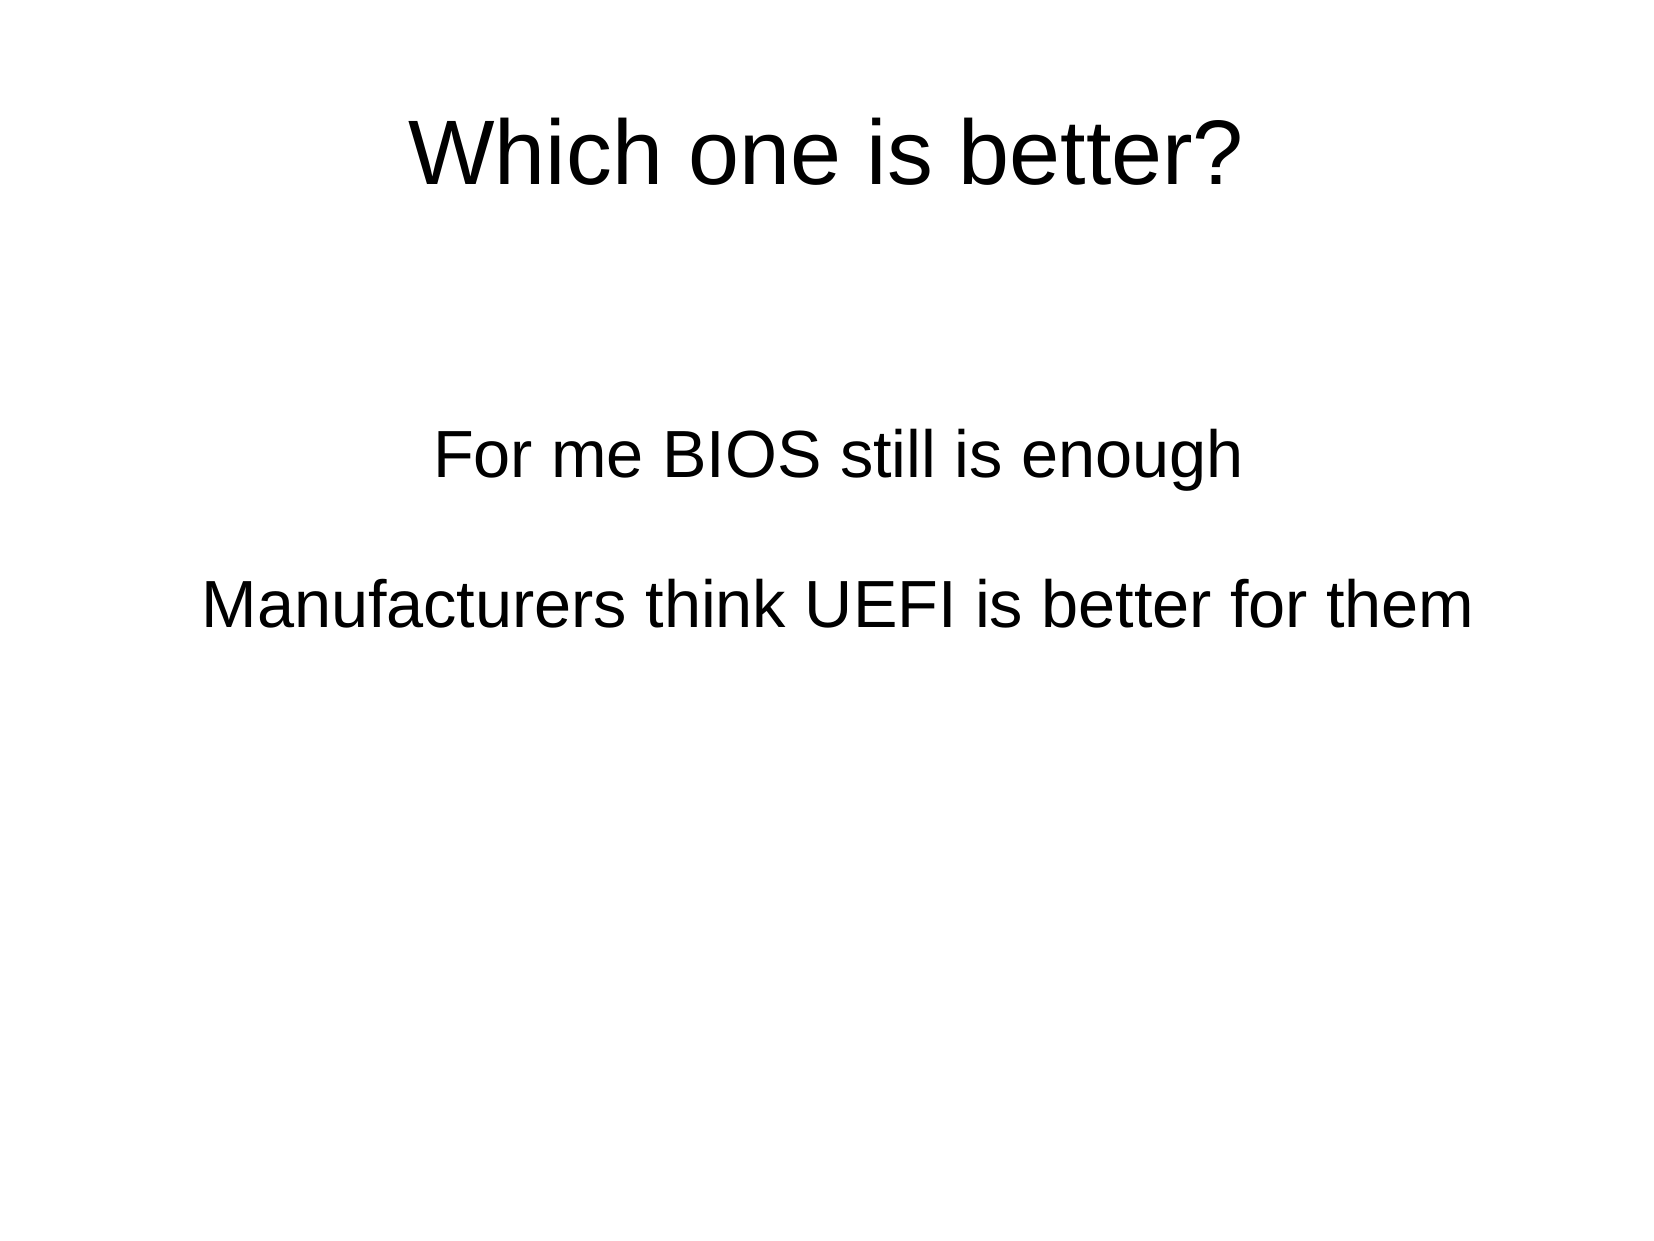

# Which one is better?
For me BIOS still is enough
Manufacturers think UEFI is better for them